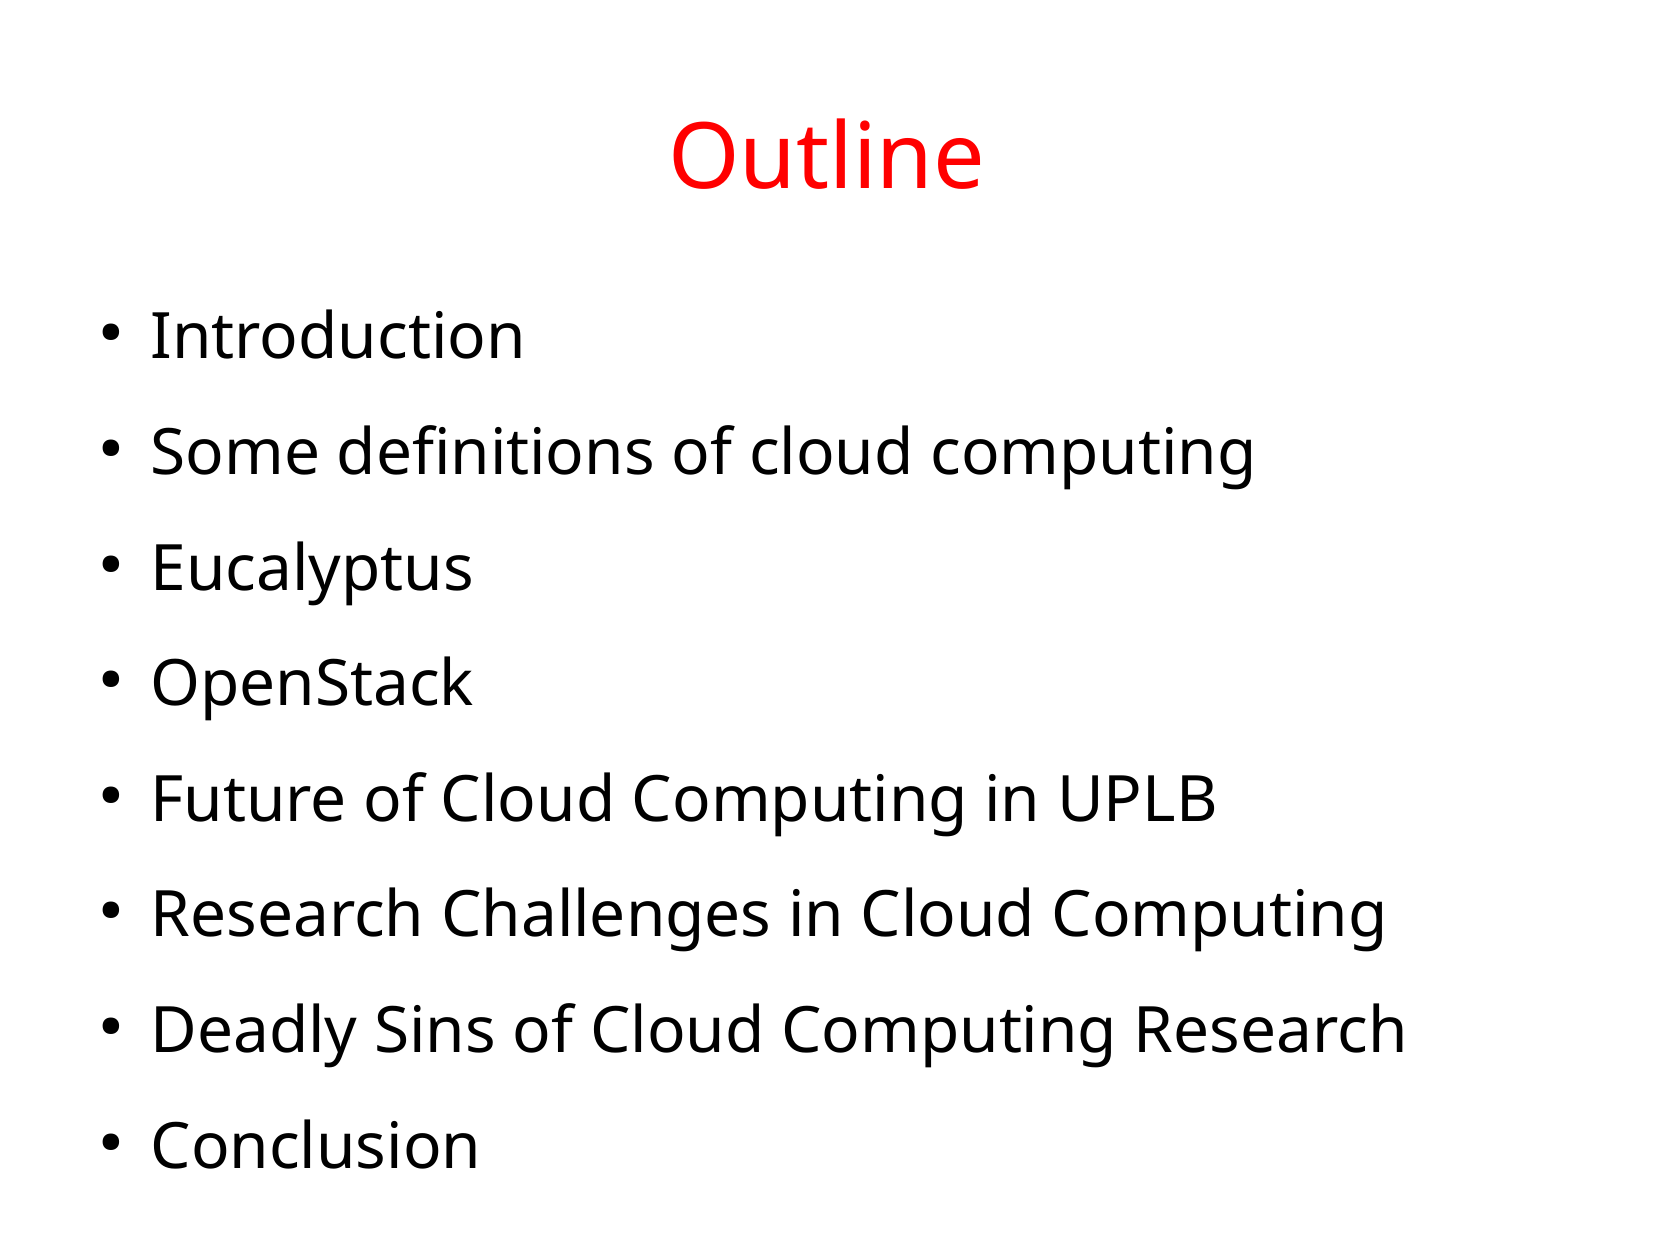

# Outline
Introduction
Some definitions of cloud computing
Eucalyptus
OpenStack
Future of Cloud Computing in UPLB
Research Challenges in Cloud Computing
Deadly Sins of Cloud Computing Research
Conclusion